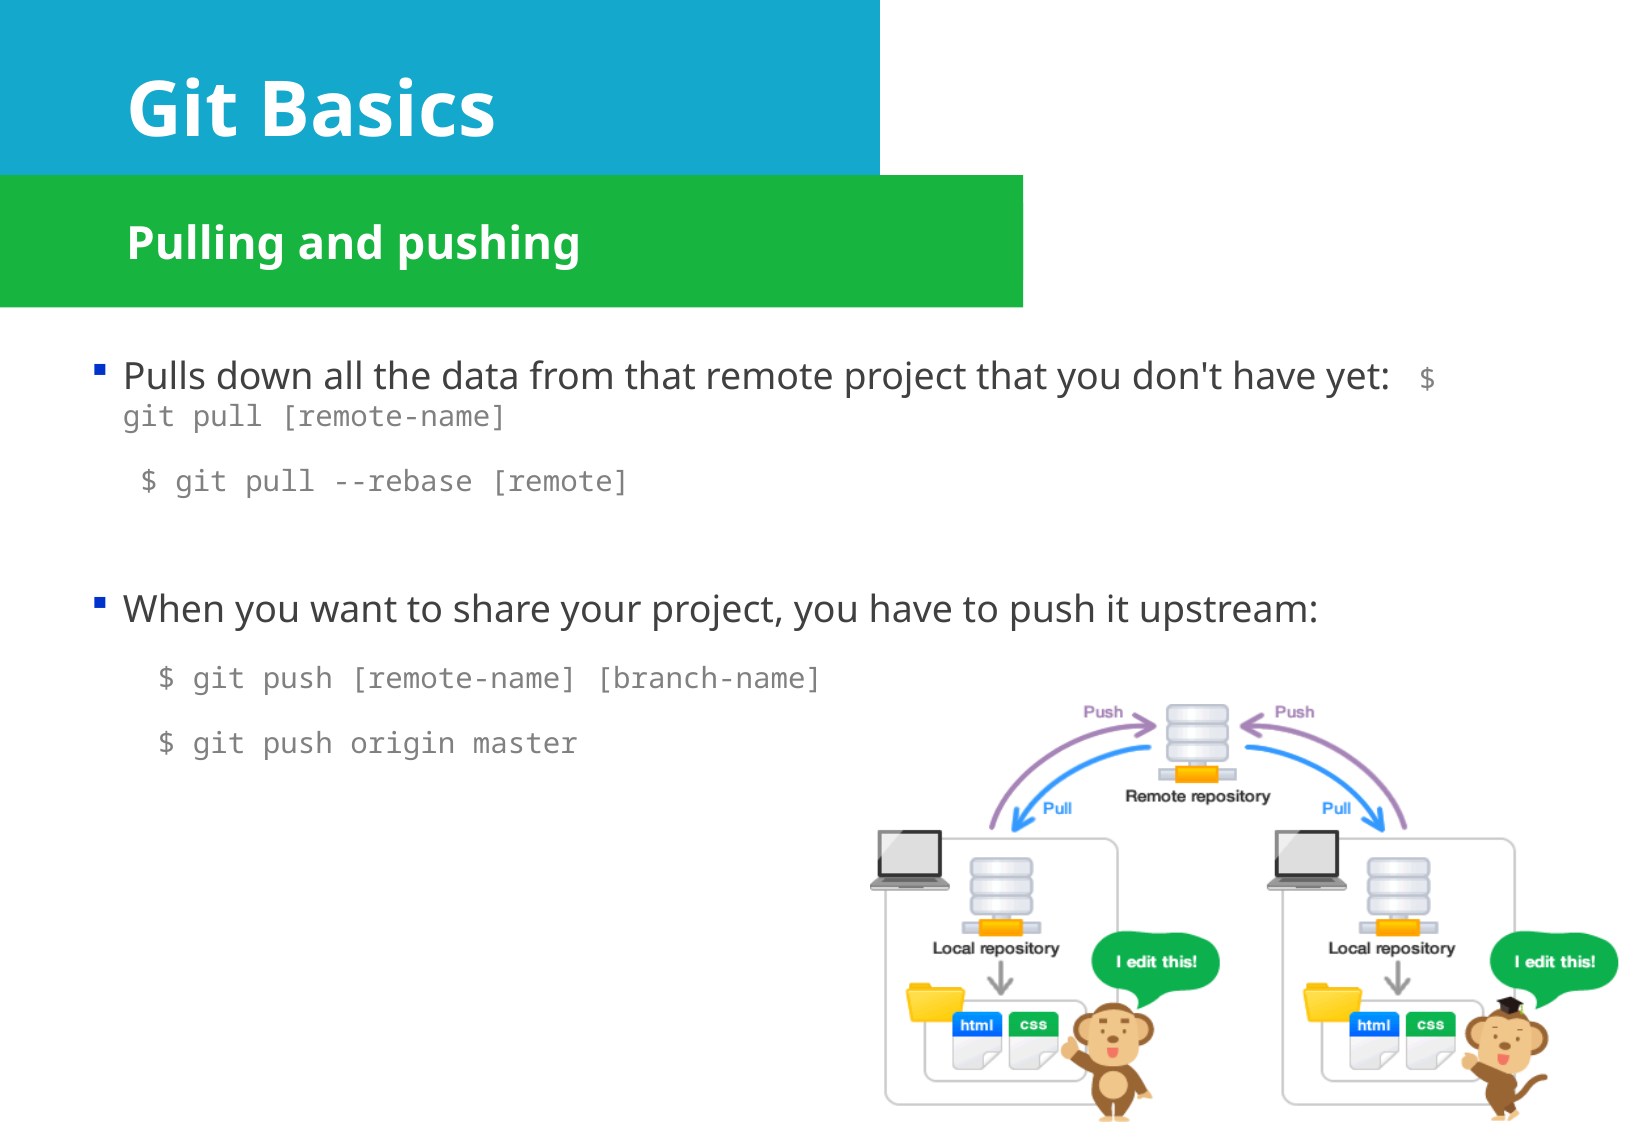

Git Basics
from your remotes
Pulling and pushing
# Pulls down all the data from that remote project that you don't have yet: $ git pull [remote-name]
 $ git pull --rebase [remote]
When you want to share your project, you have to push it upstream:
 $ git push [remote-name] [branch-name]
 $ git push origin master